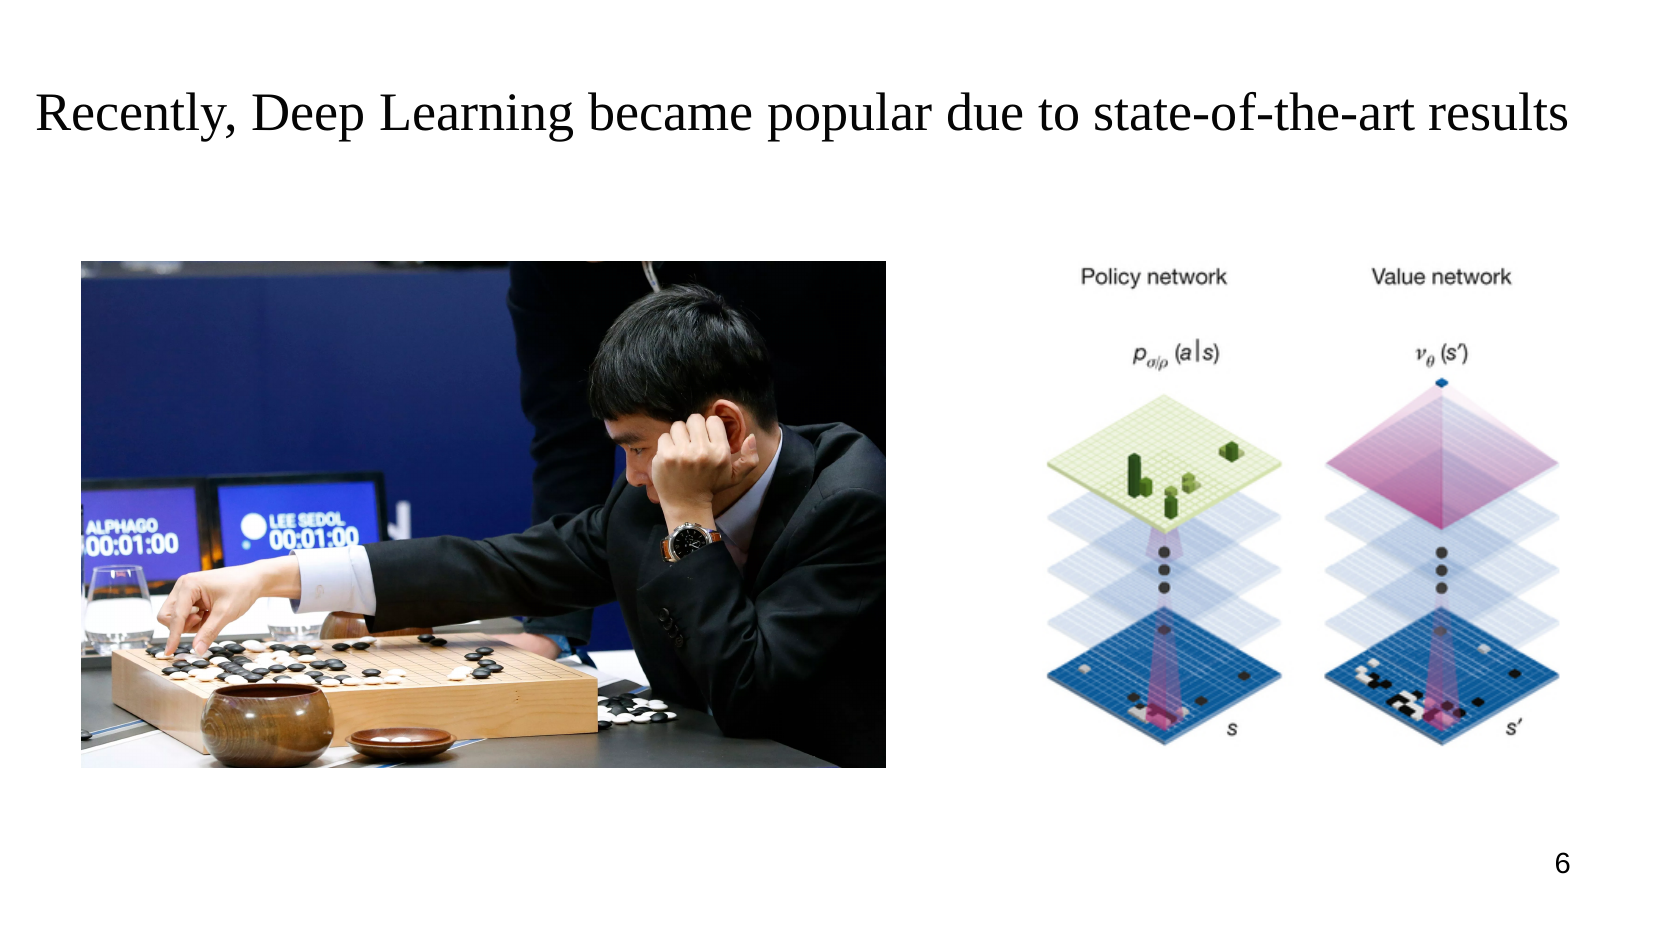

# Recently, Deep Learning became popular due to state-of-the-art results
6